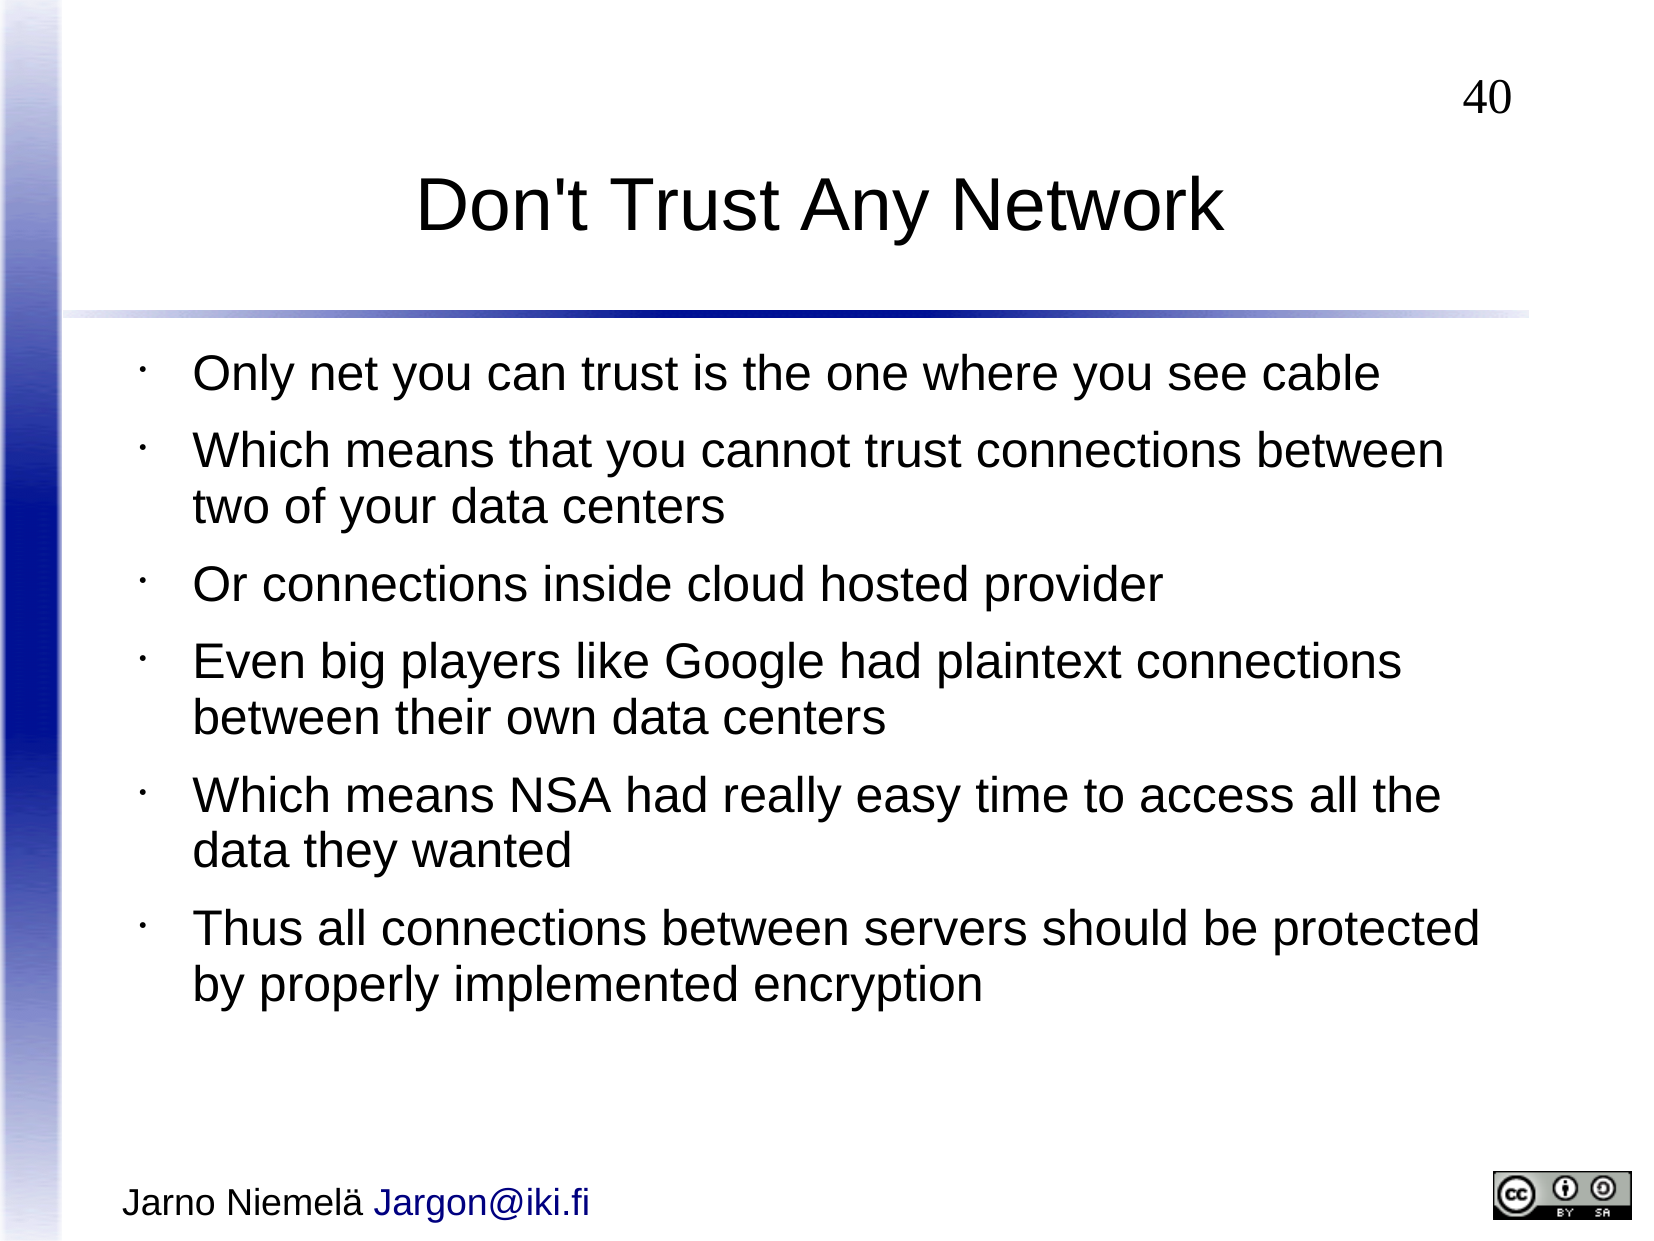

# Don't Trust Any Network
Only net you can trust is the one where you see cable
Which means that you cannot trust connections between two of your data centers
Or connections inside cloud hosted provider
Even big players like Google had plaintext connections between their own data centers
Which means NSA had really easy time to access all the data they wanted
Thus all connections between servers should be protected by properly implemented encryption